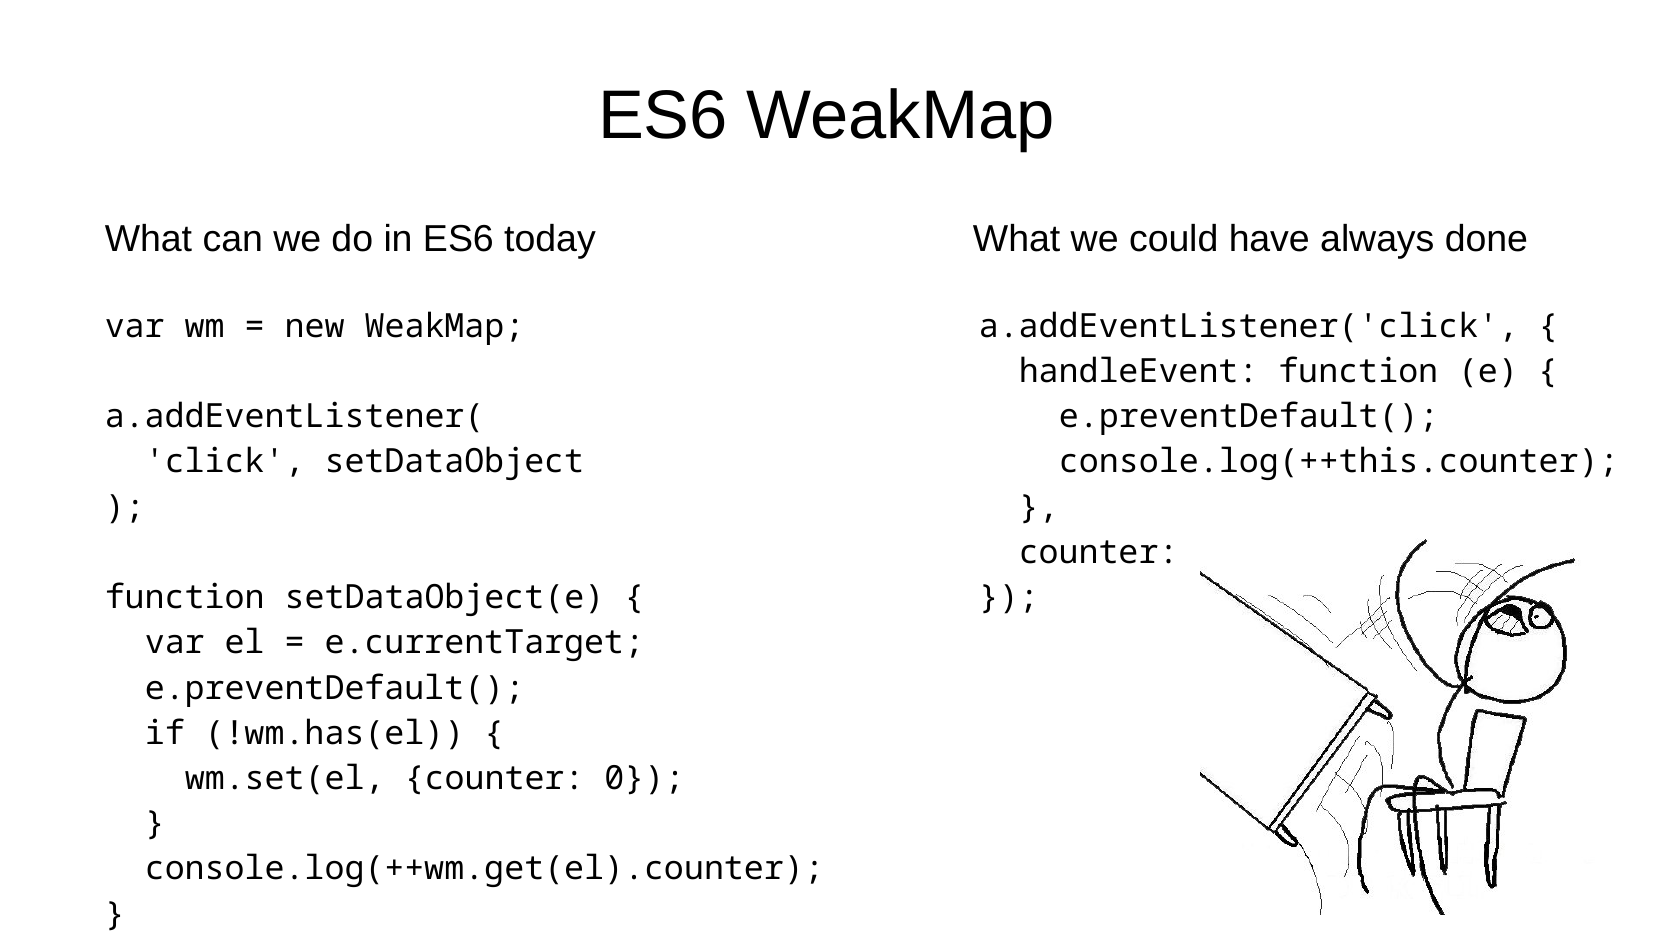

# ES6 WeakMap
What can we do in ES6 today
What we could have always done
var wm = new WeakMap;
a.addEventListener(
 'click', setDataObject
);
function setDataObject(e) {
 var el = e.currentTarget;
 e.preventDefault();
 if (!wm.has(el)) {
 wm.set(el, {counter: 0});
 }
 console.log(++wm.get(el).counter);
}
a.addEventListener('click', {
 handleEvent: function (e) {
 e.preventDefault();
 console.log(++this.counter);
 },
 counter: 0
});